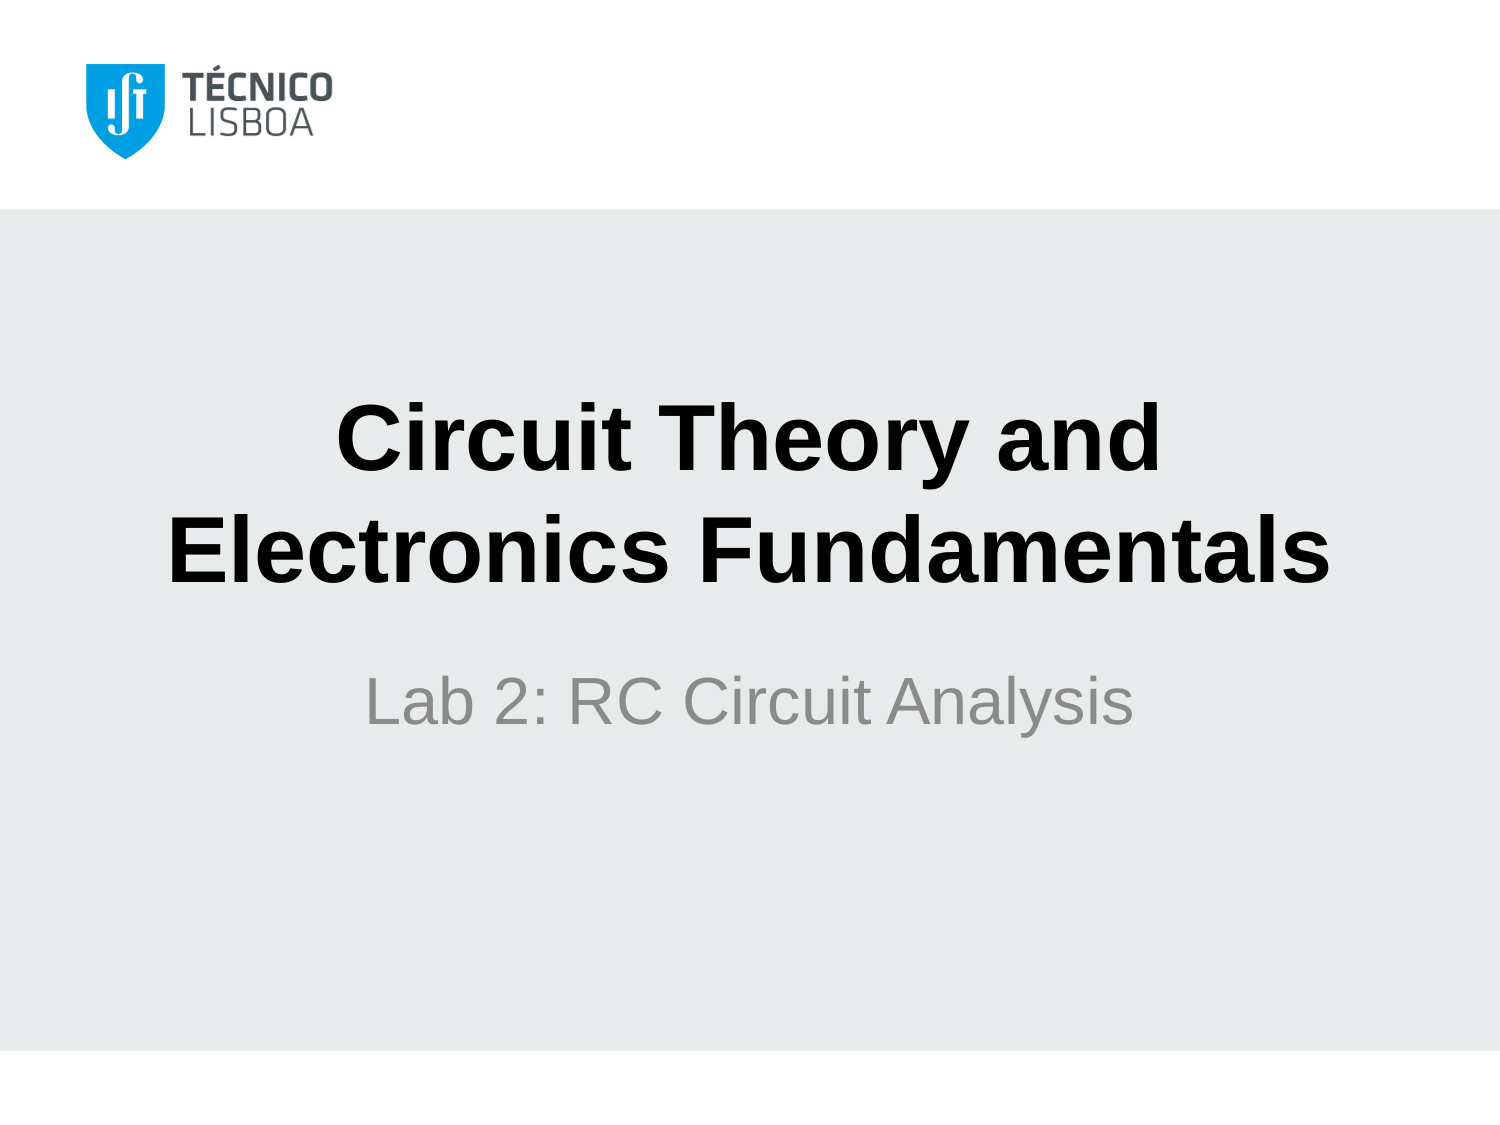

Circuit Theory and Electronics Fundamentals
# Lab 2: RC Circuit Analysis